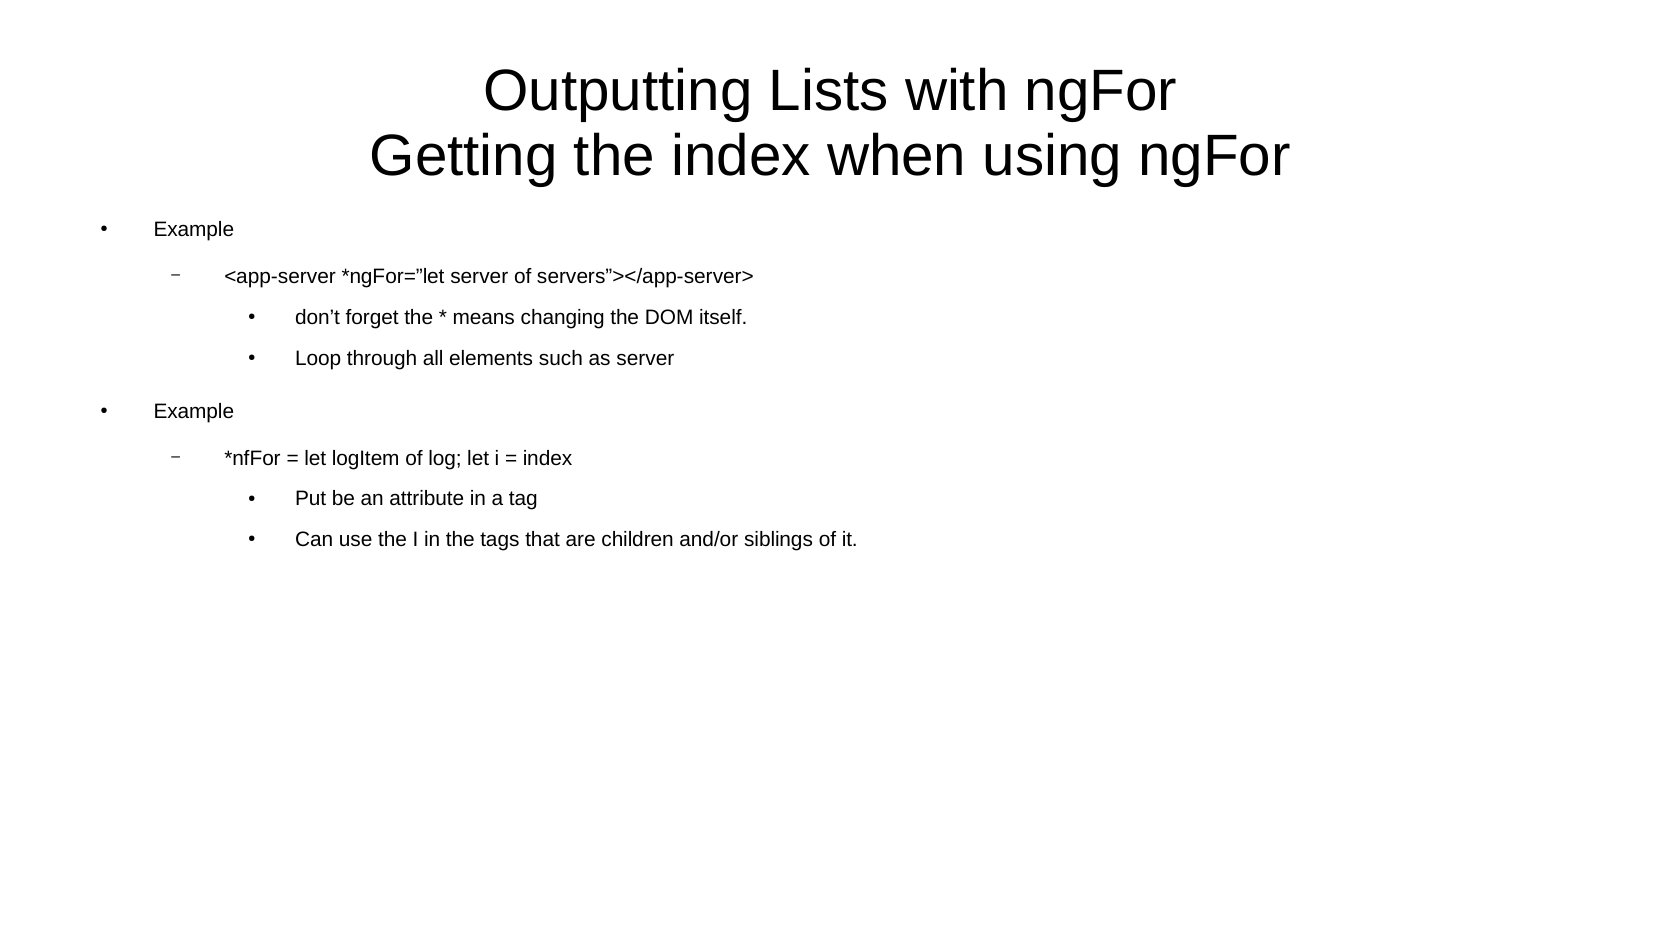

# Outputting Lists with ngFor Getting the index when using ngFor
Example
<app-server *ngFor=”let server of servers”></app-server>
don’t forget the * means changing the DOM itself.
Loop through all elements such as server
Example
*nfFor = let logItem of log; let i = index
Put be an attribute in a tag
Can use the I in the tags that are children and/or siblings of it.